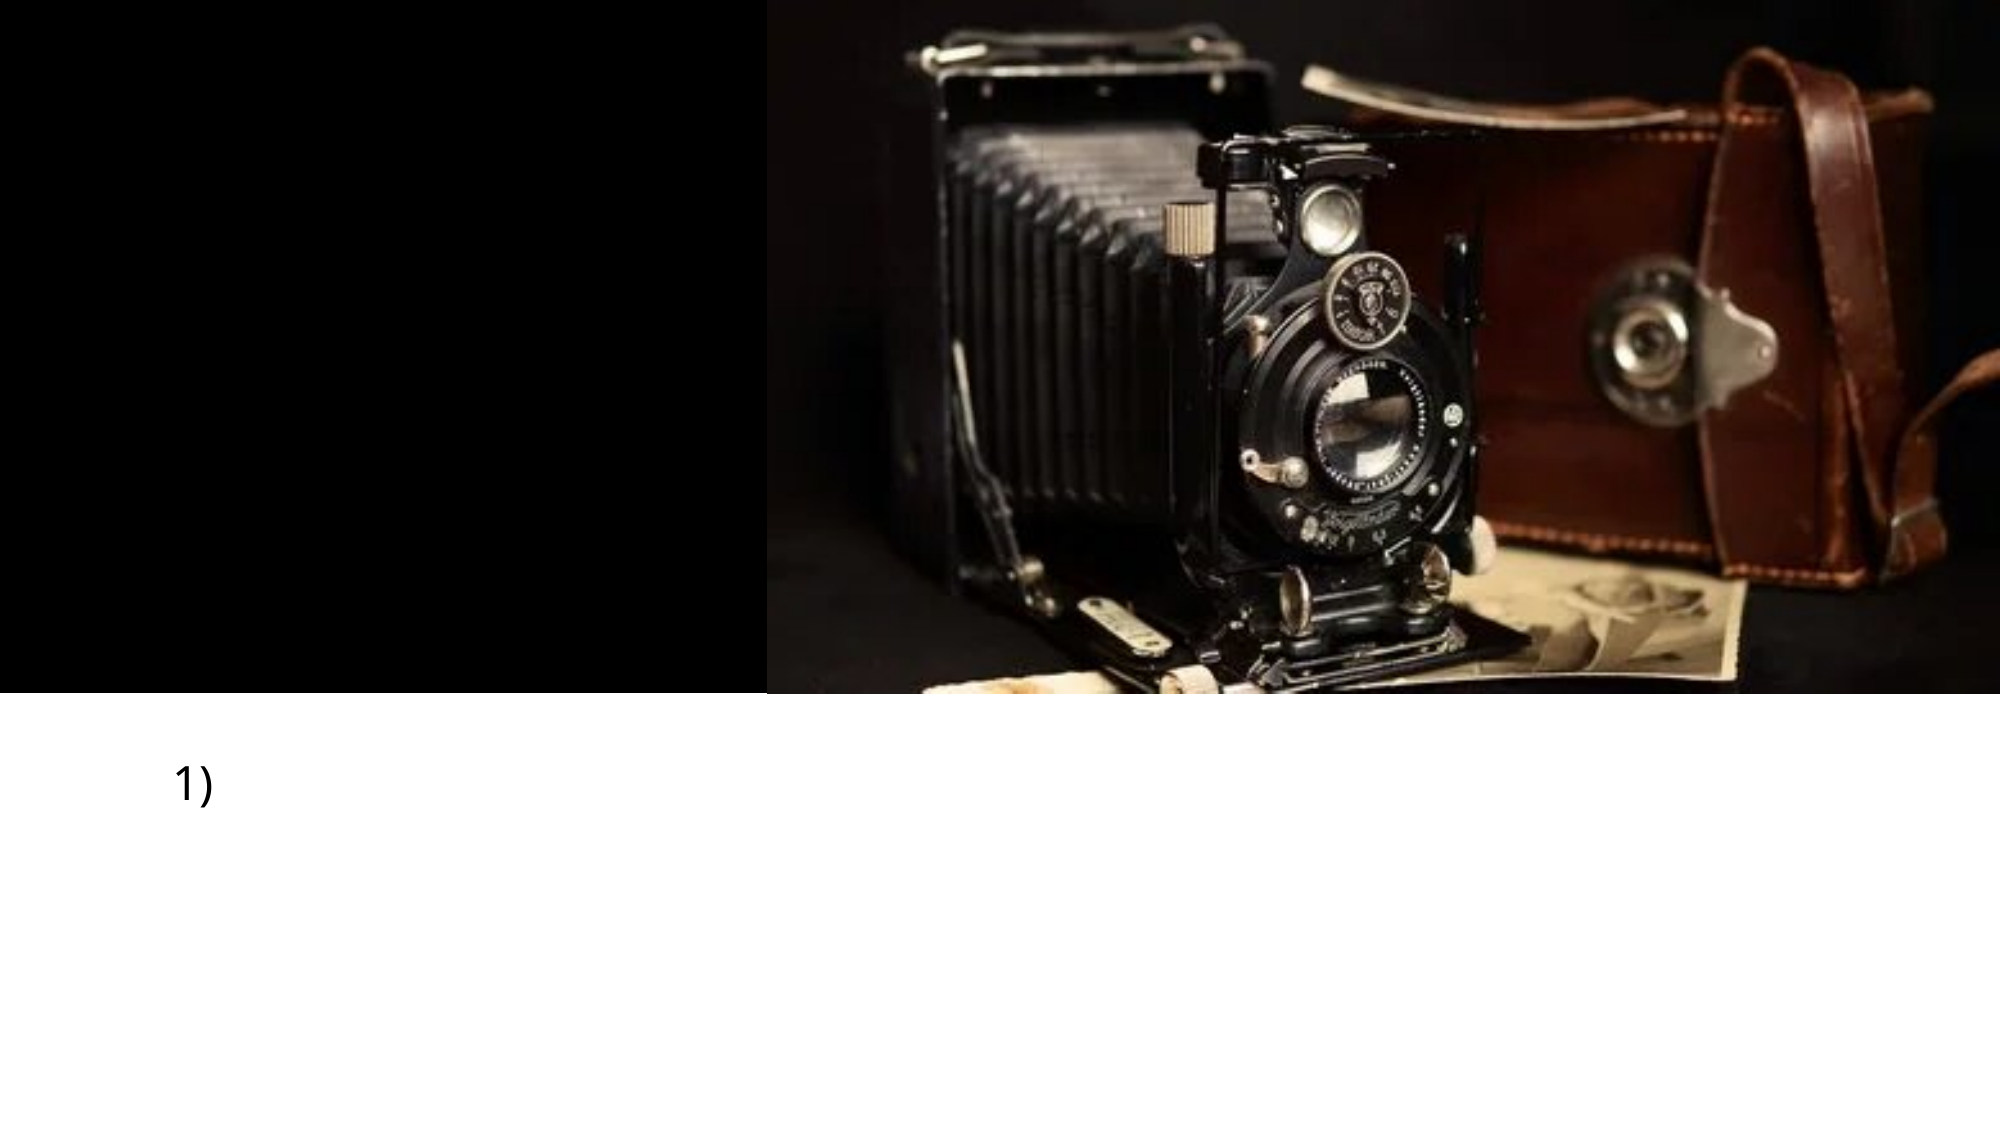

# Бром в фотографии
Бромид серебра(AgBr) - Основной светочувствительный материал в традиционной фотографии.
 2) Бром используется для создания изображений на фотопленках и фотобумаге.